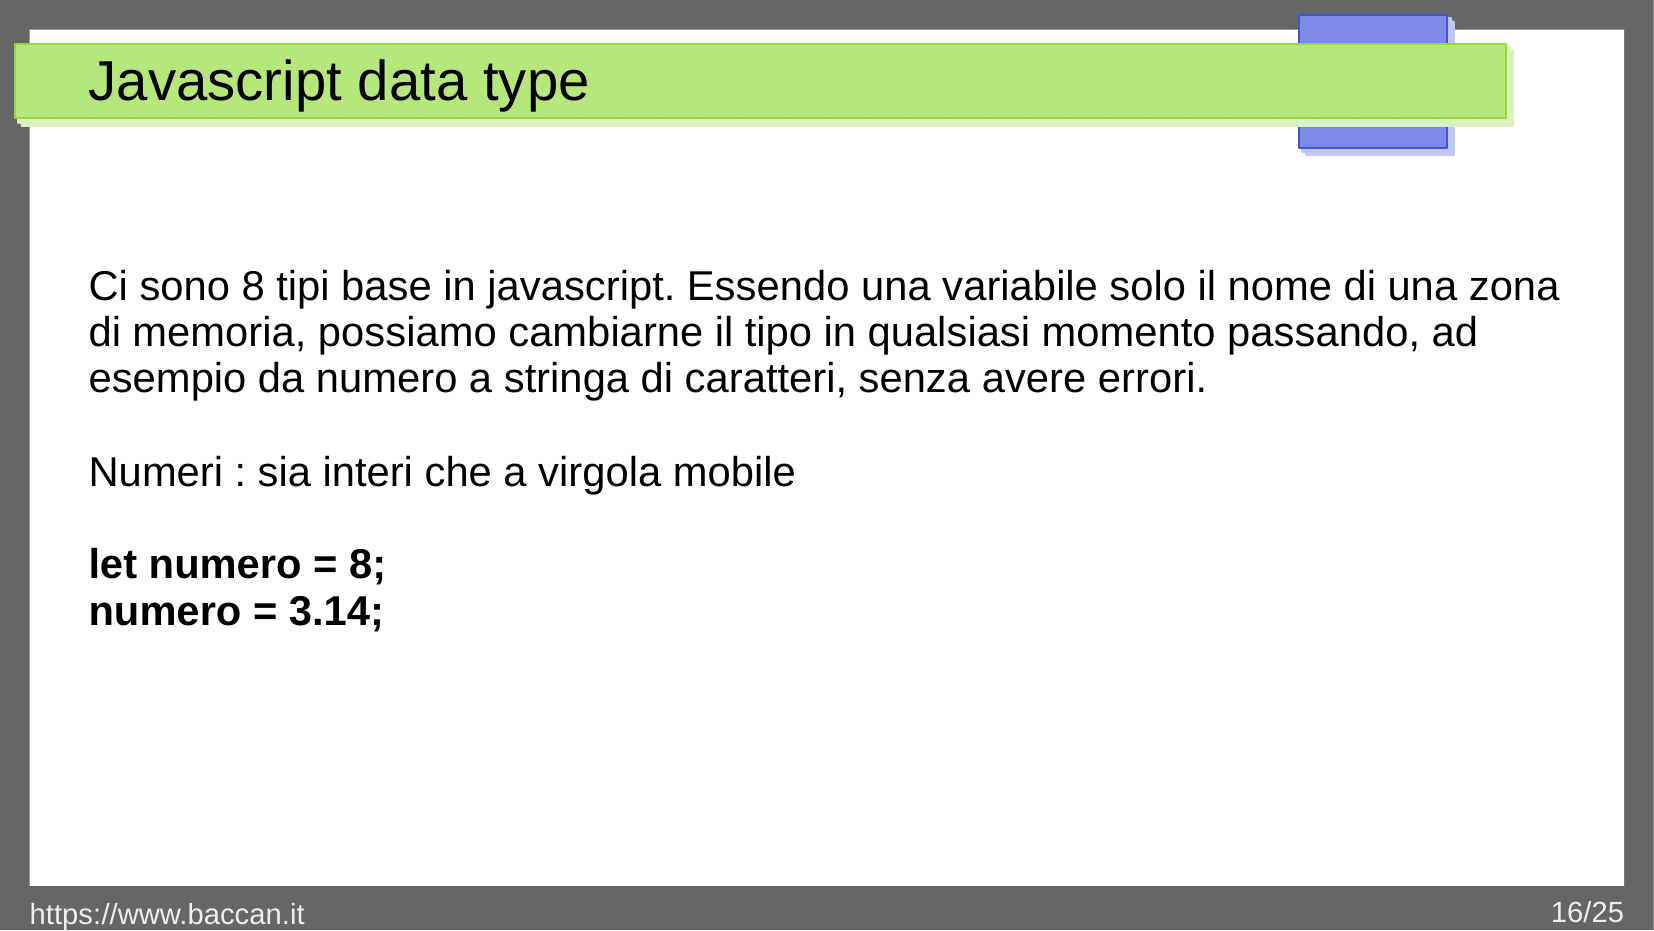

# Javascript data type
Ci sono 8 tipi base in javascript. Essendo una variabile solo il nome di una zona di memoria, possiamo cambiarne il tipo in qualsiasi momento passando, ad esempio da numero a stringa di caratteri, senza avere errori.
Numeri : sia interi che a virgola mobile
let numero = 8;
numero = 3.14;
16
https://www.baccan.it